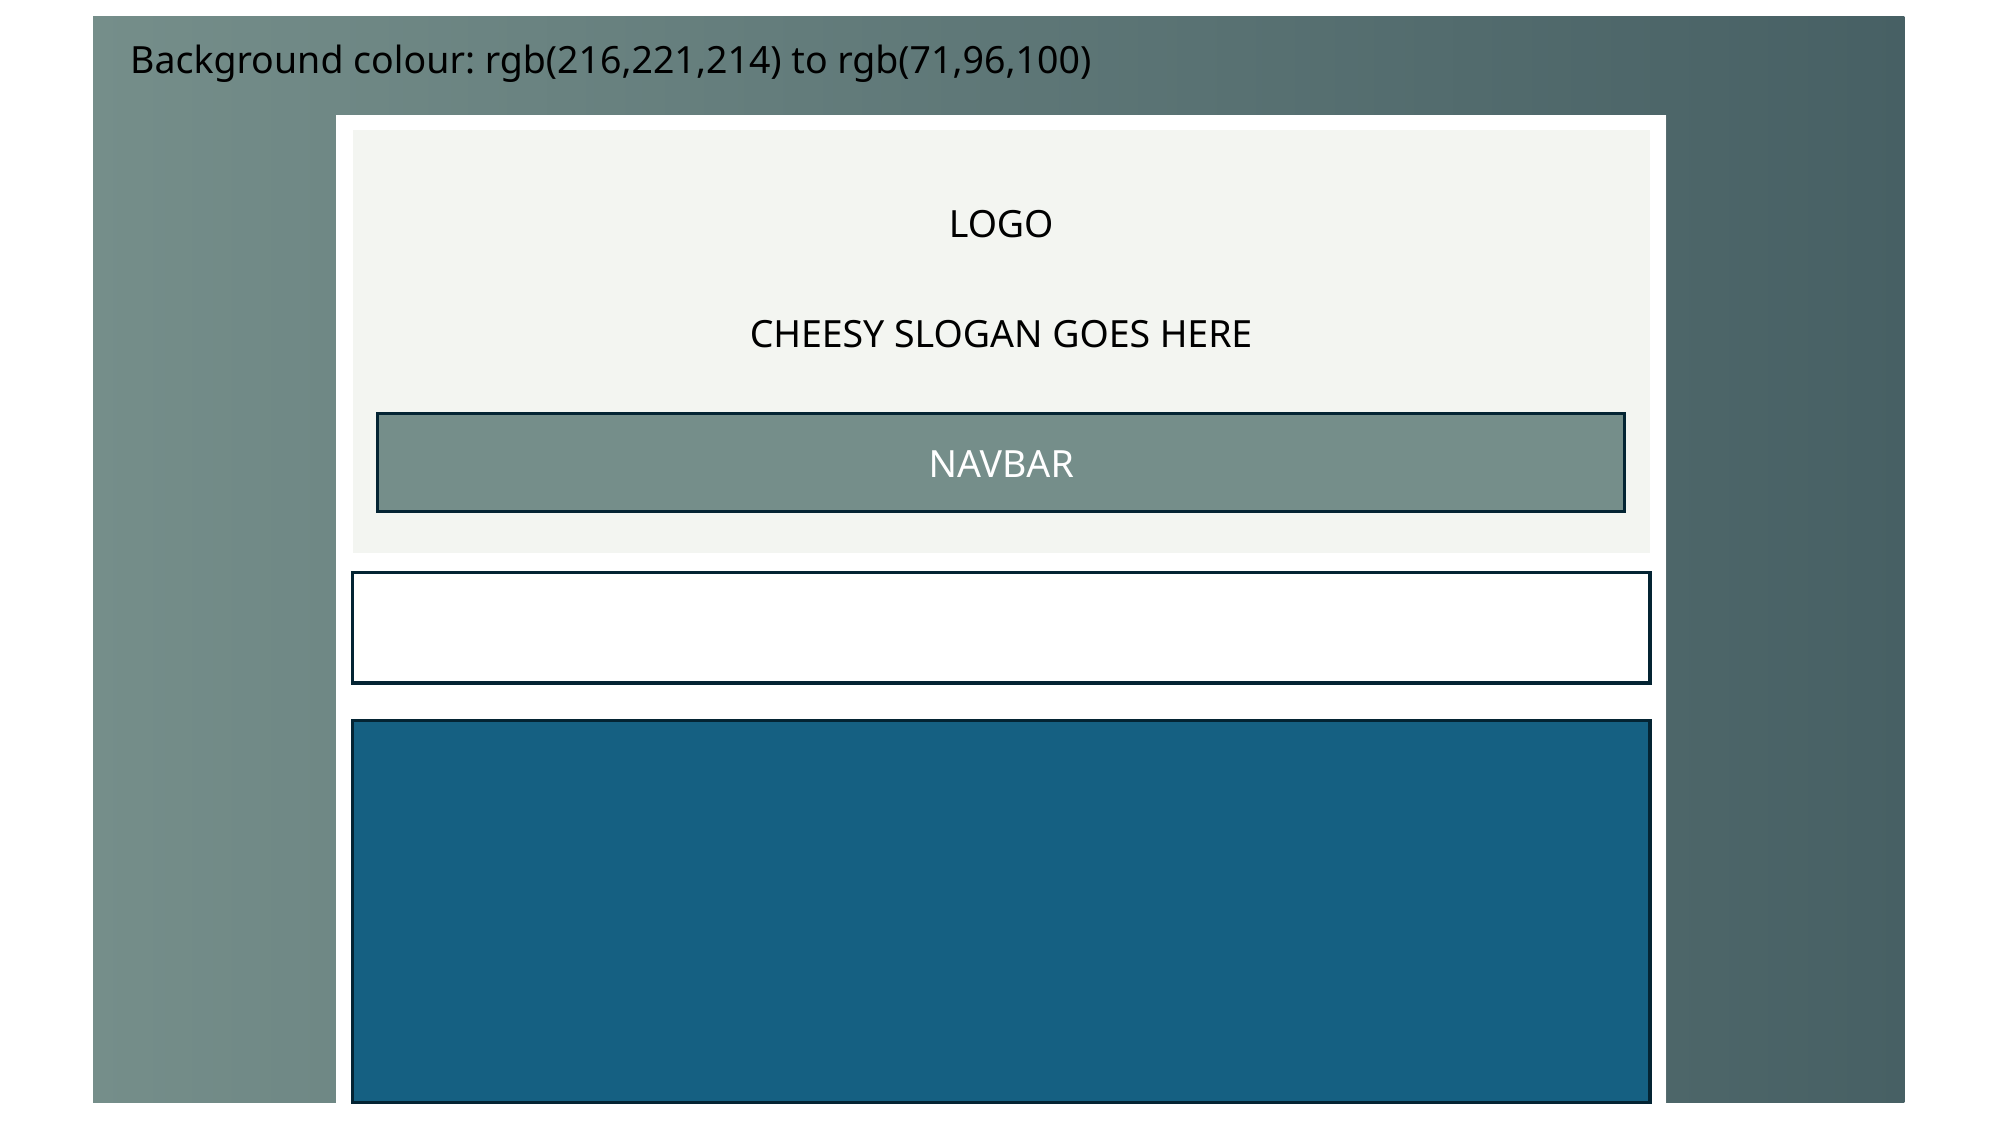

Background colour: rgb(216,221,214) to rgb(71,96,100)
LOGO
CHEESY SLOGAN GOES HERE
NAVBAR